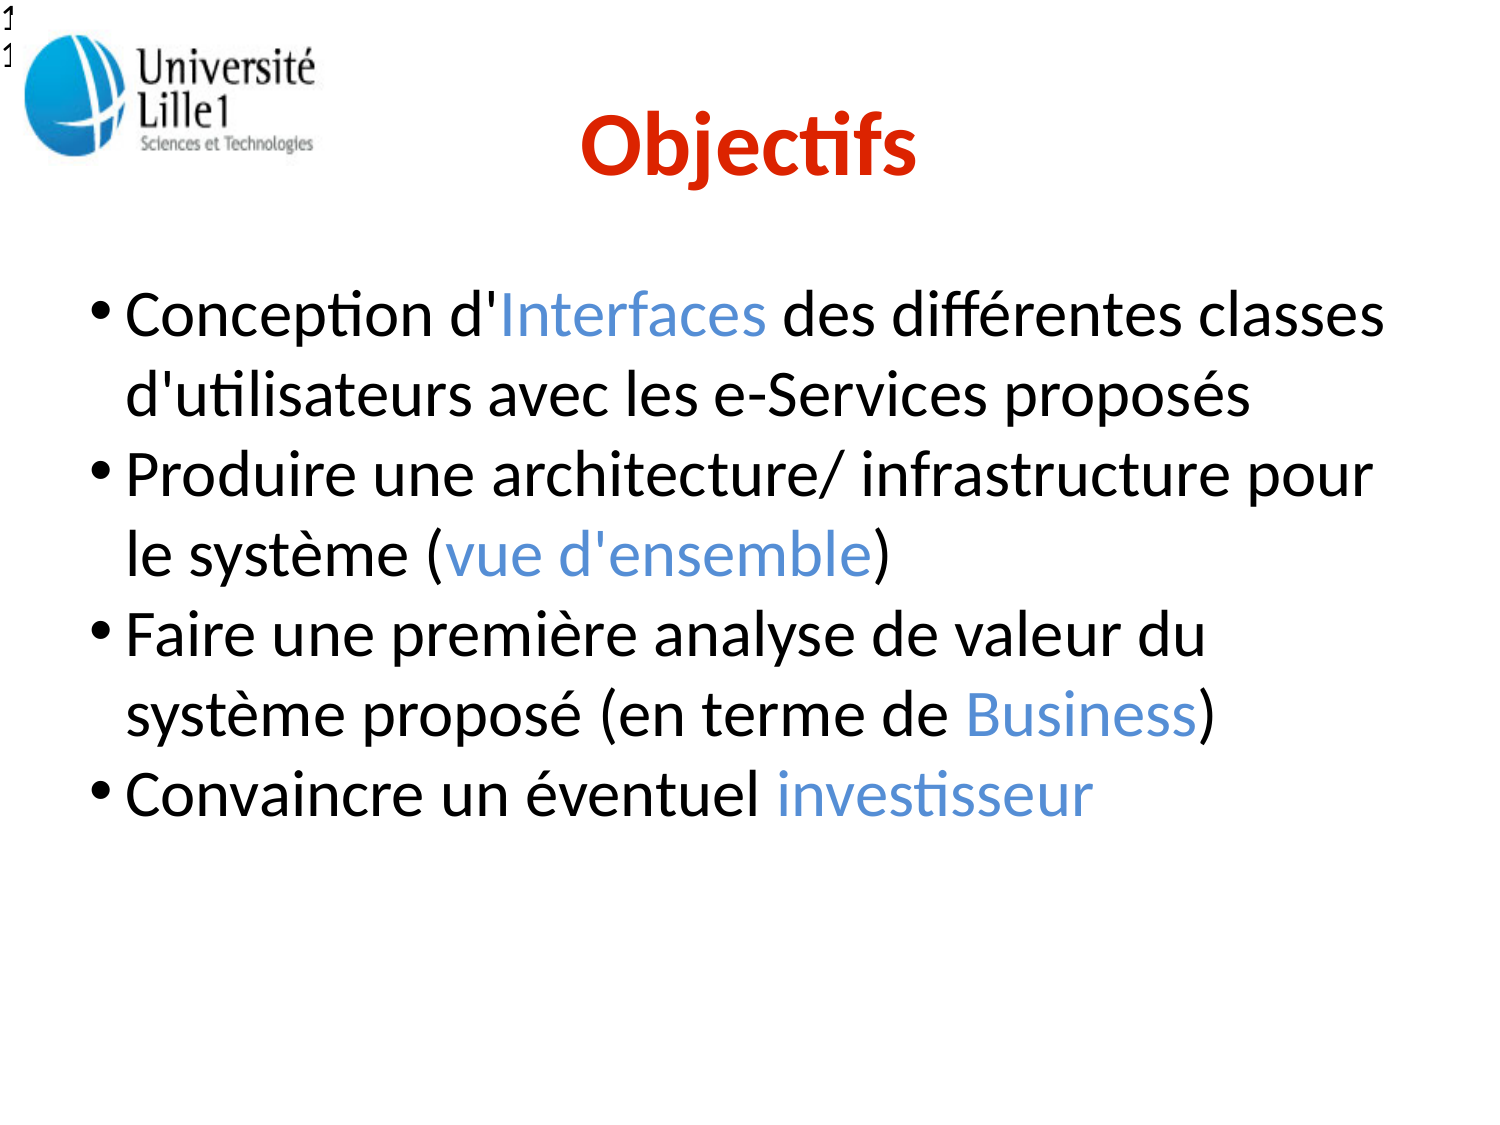

Objectifs
Conception d'Interfaces des différentes classes d'utilisateurs avec les e-Services proposés
Produire une architecture/ infrastructure pour le système (vue d'ensemble)
Faire une première analyse de valeur du système proposé (en terme de Business)
Convaincre un éventuel investisseur